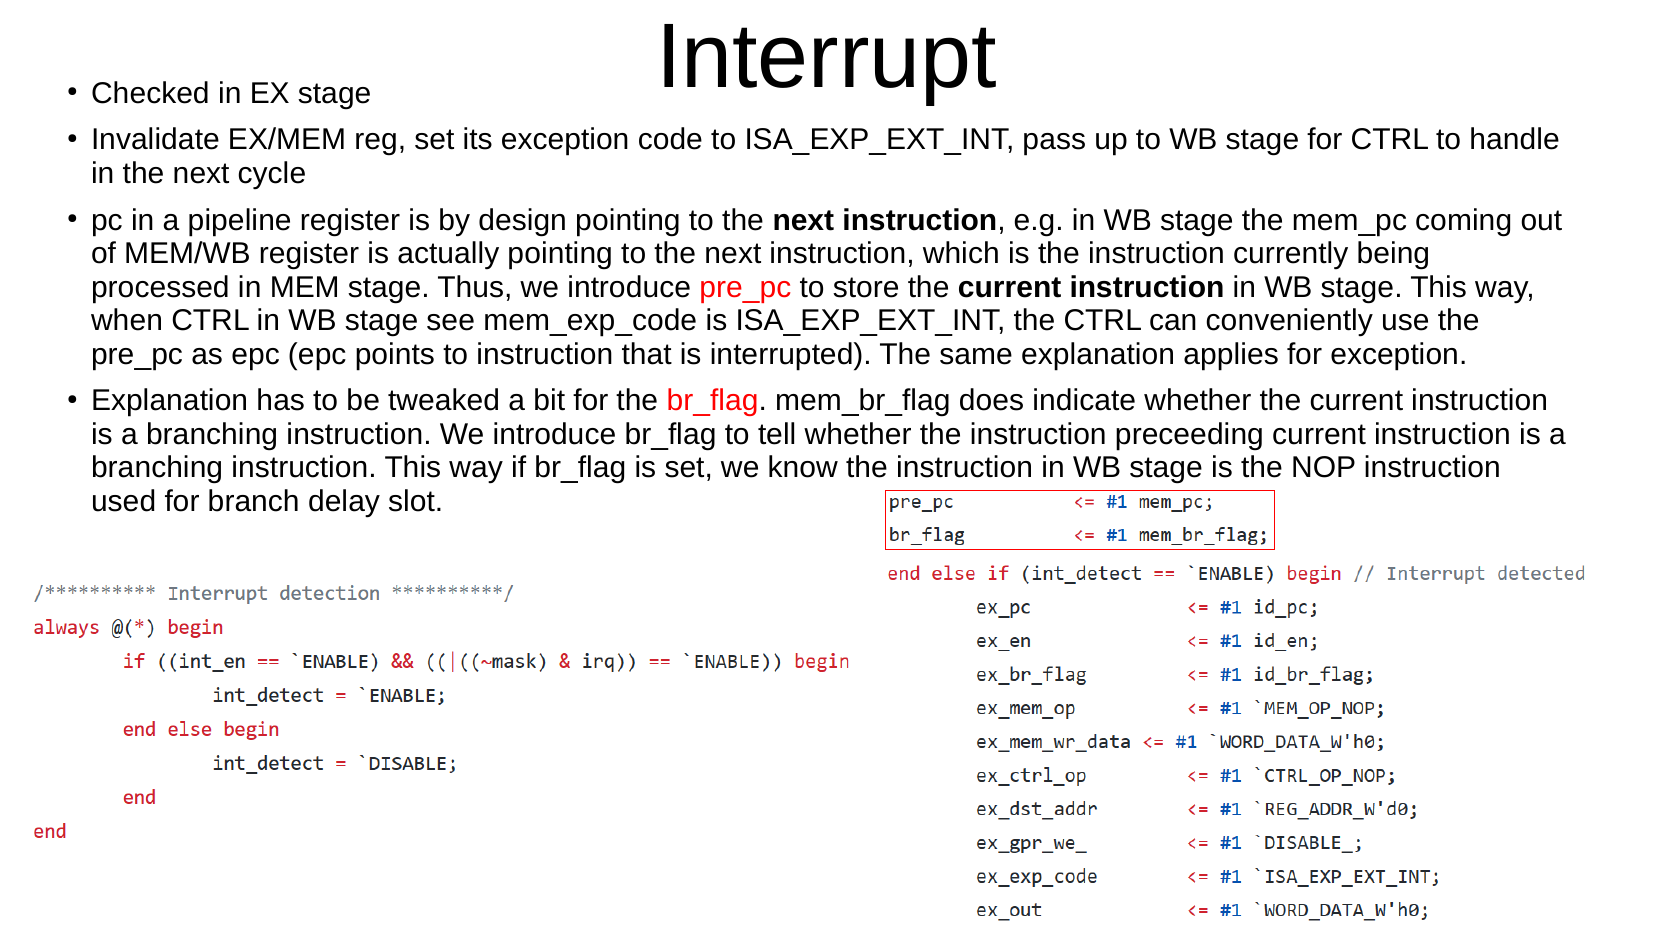

# Interrupt
Checked in EX stage
Invalidate EX/MEM reg, set its exception code to ISA_EXP_EXT_INT, pass up to WB stage for CTRL to handle in the next cycle
pc in a pipeline register is by design pointing to the next instruction, e.g. in WB stage the mem_pc coming out of MEM/WB register is actually pointing to the next instruction, which is the instruction currently being processed in MEM stage. Thus, we introduce pre_pc to store the current instruction in WB stage. This way, when CTRL in WB stage see mem_exp_code is ISA_EXP_EXT_INT, the CTRL can conveniently use the pre_pc as epc (epc points to instruction that is interrupted). The same explanation applies for exception.
Explanation has to be tweaked a bit for the br_flag. mem_br_flag does indicate whether the current instruction is a branching instruction. We introduce br_flag to tell whether the instruction preceeding current instruction is a branching instruction. This way if br_flag is set, we know the instruction in WB stage is the NOP instruction used for branch delay slot.